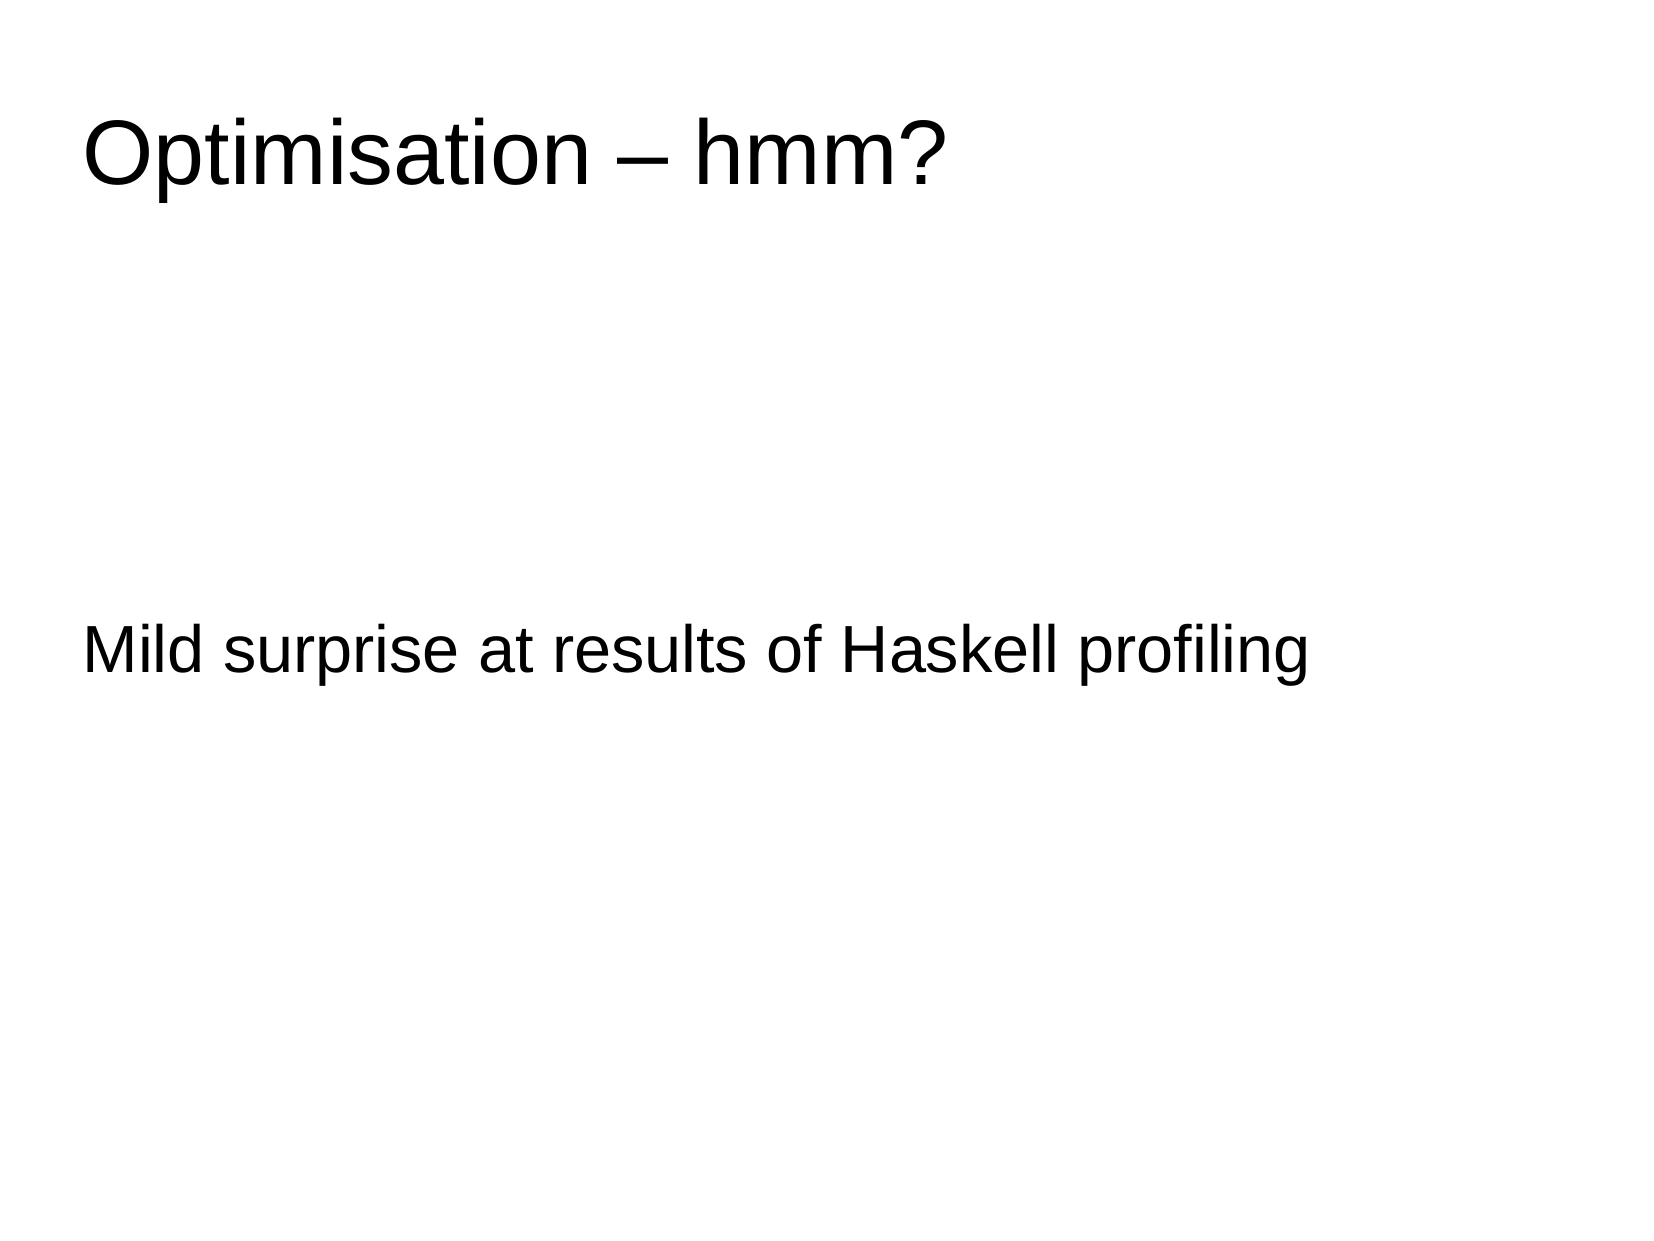

# Optimisation – hmm?
Mild surprise at results of Haskell profiling